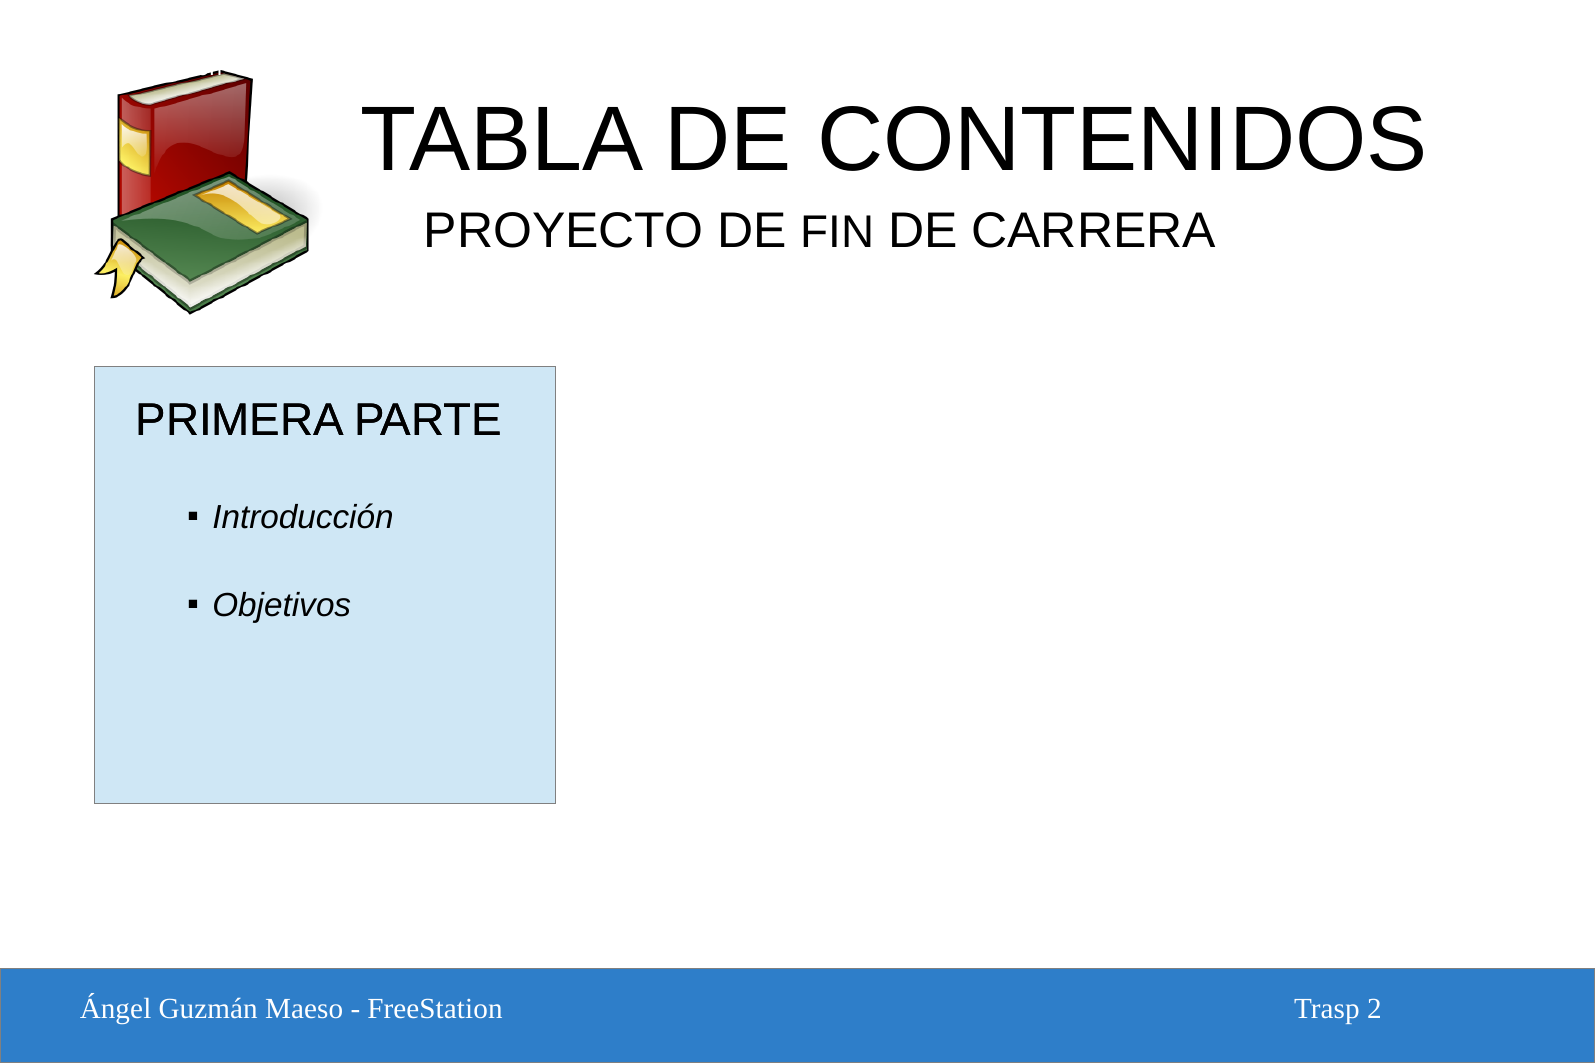

Introducción
Objetivos
# TABLA DE CONTENIDOS
PROYECTO DE FIN DE CARRERA
PRIMERA PARTE
PRIMERA PARTE
Introducción
Objetivos
2